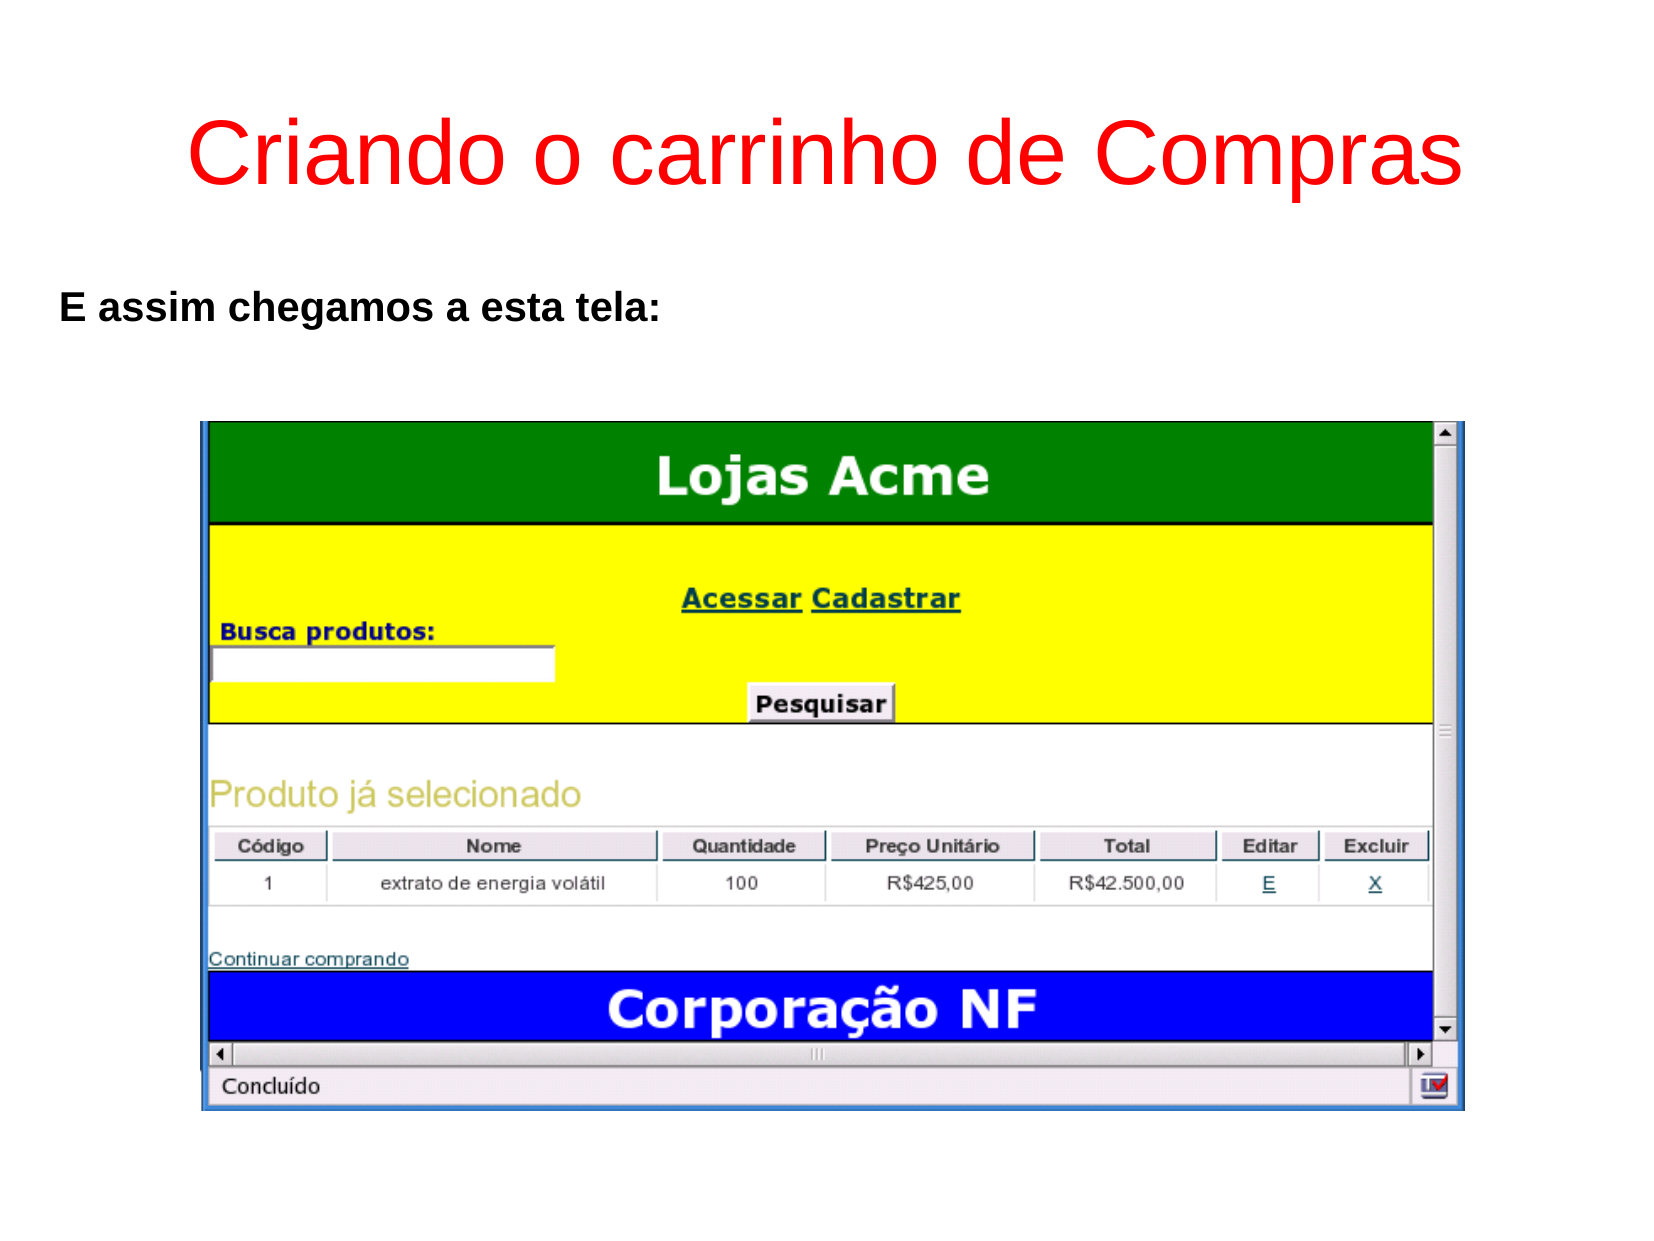

# Criando o carrinho de Compras
E assim chegamos a esta tela: